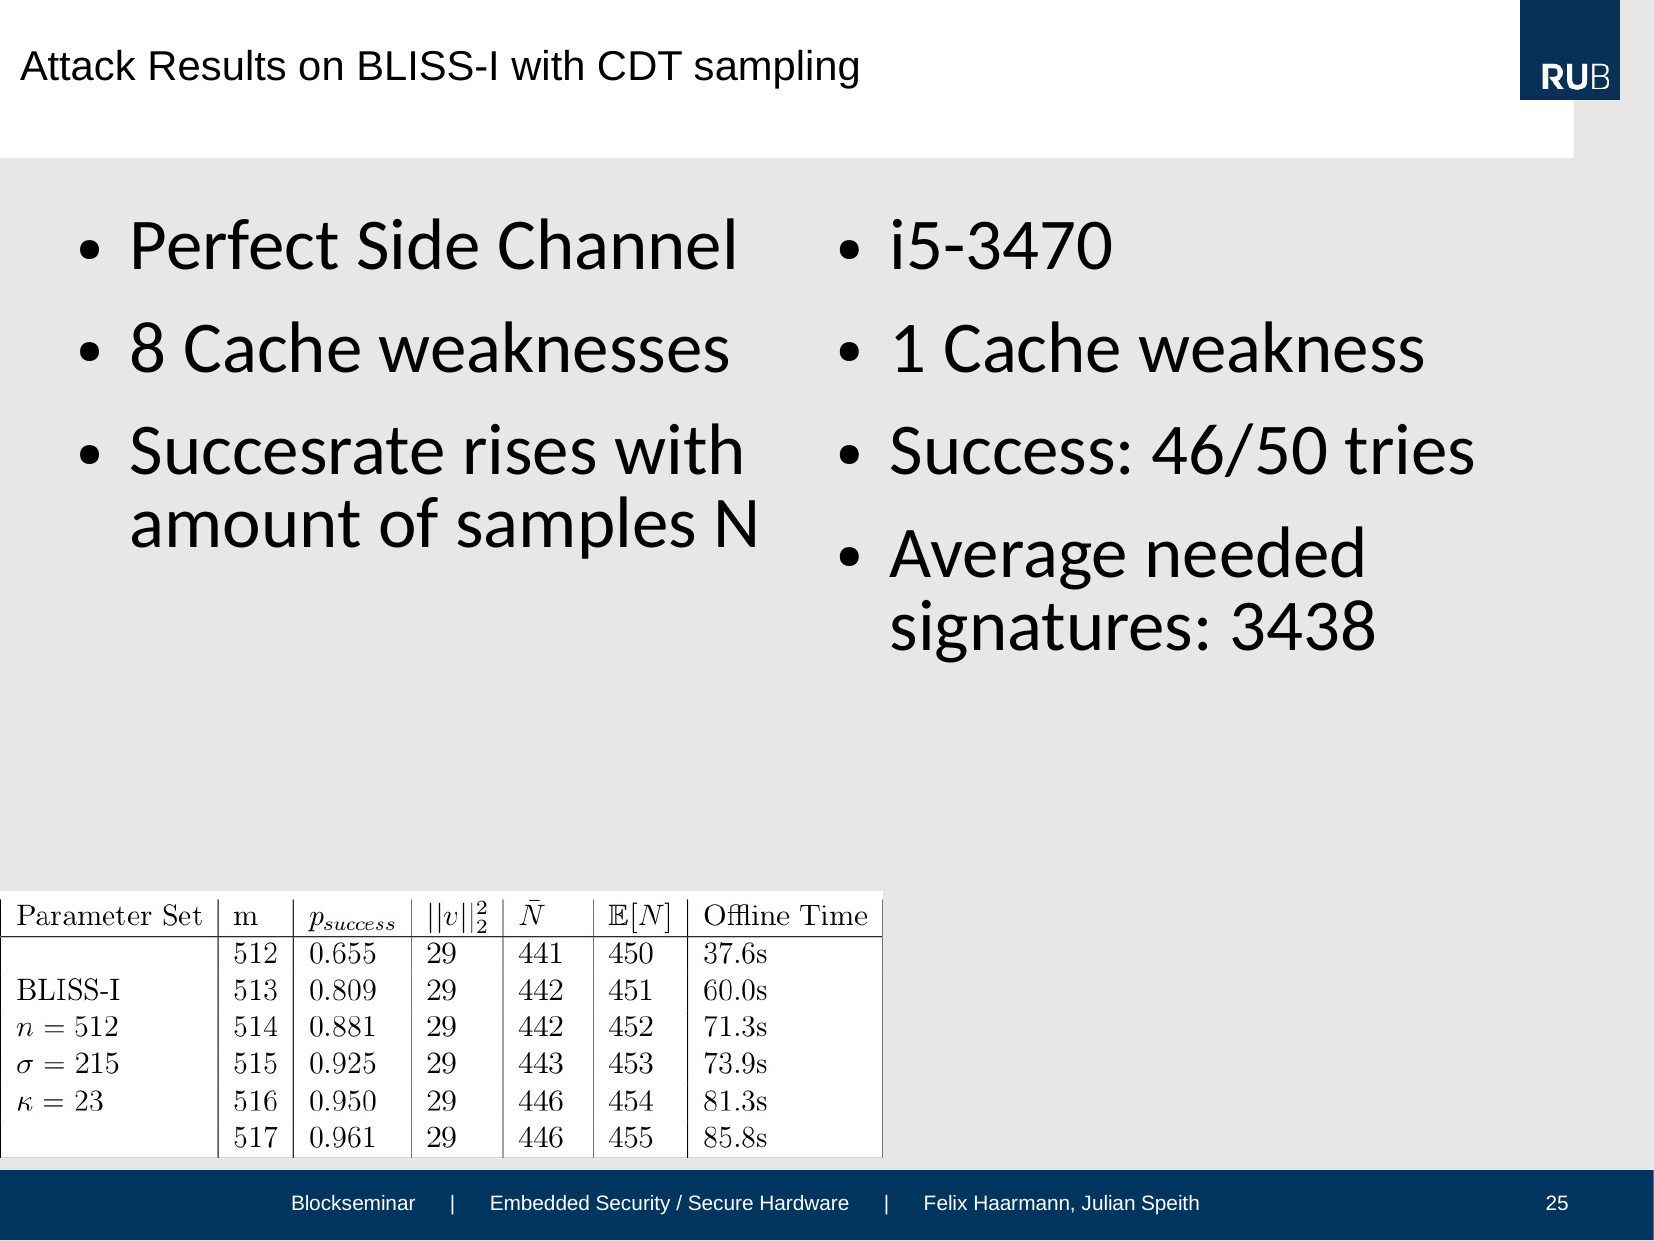

# Attack Results on BLISS-I with CDT sampling
Perfect Side Channel
8 Cache weaknesses
Succesrate rises with amount of samples N
i5-3470
1 Cache weakness
Success: 46/50 tries
Average needed signatures: 3438